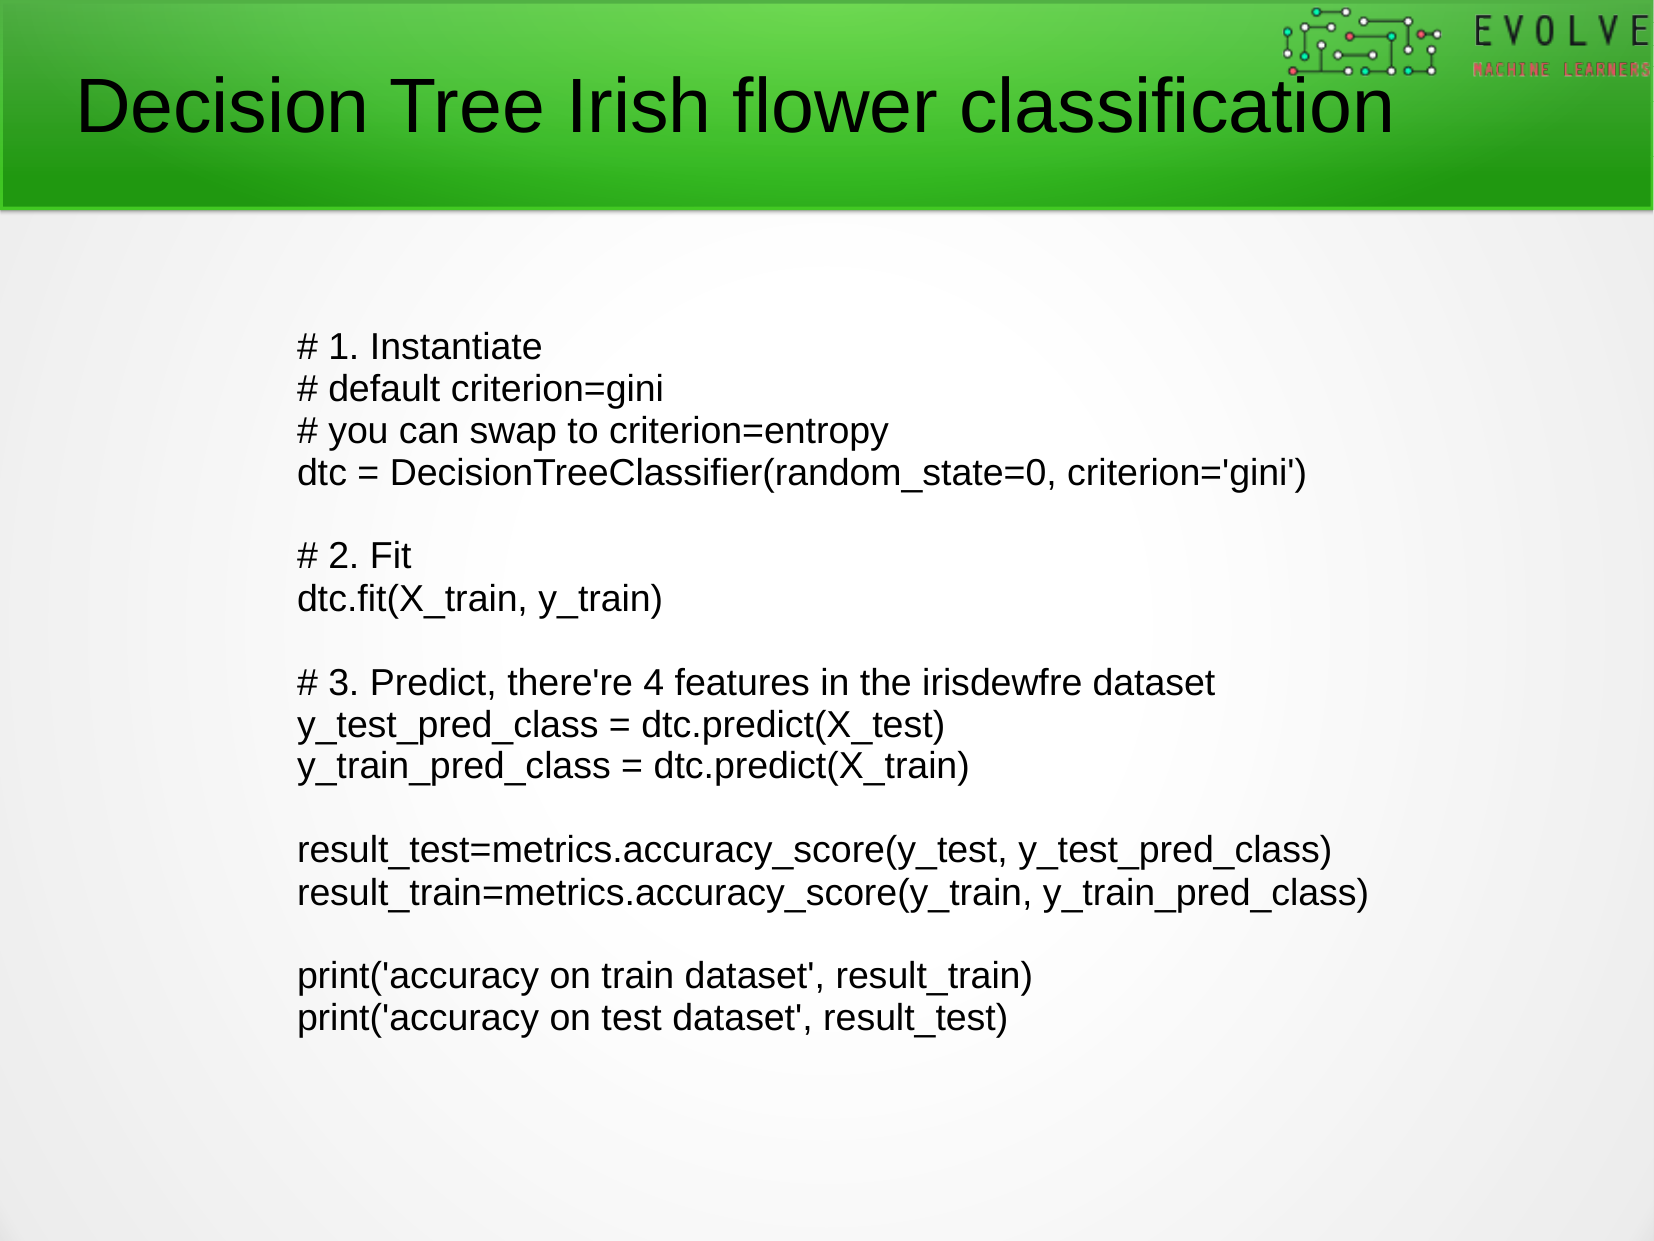

Decision Tree Irish flower classification
# 1. Instantiate
# default criterion=gini
# you can swap to criterion=entropy
dtc = DecisionTreeClassifier(random_state=0, criterion='gini')
# 2. Fit
dtc.fit(X_train, y_train)
# 3. Predict, there're 4 features in the irisdewfre dataset
y_test_pred_class = dtc.predict(X_test)
y_train_pred_class = dtc.predict(X_train)
result_test=metrics.accuracy_score(y_test, y_test_pred_class)
result_train=metrics.accuracy_score(y_train, y_train_pred_class)
print('accuracy on train dataset', result_train)
print('accuracy on test dataset', result_test)